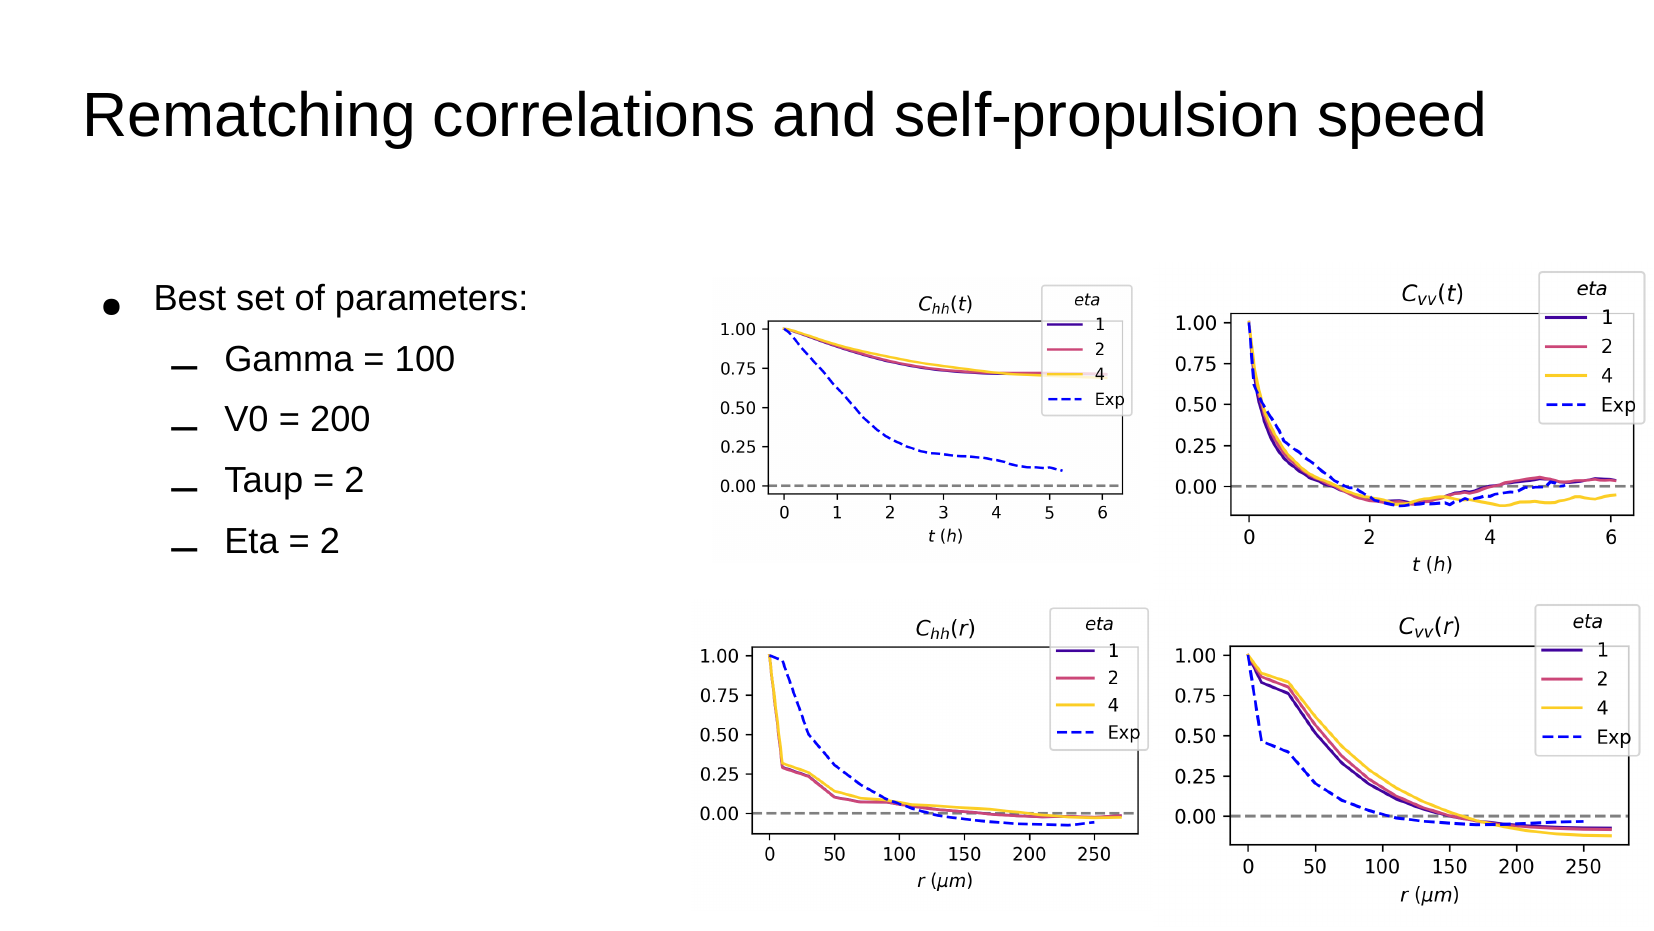

# Rematching correlations and self-propulsion speed
Best set of parameters:
Gamma = 100
V0 = 200
Taup = 2
Eta = 2